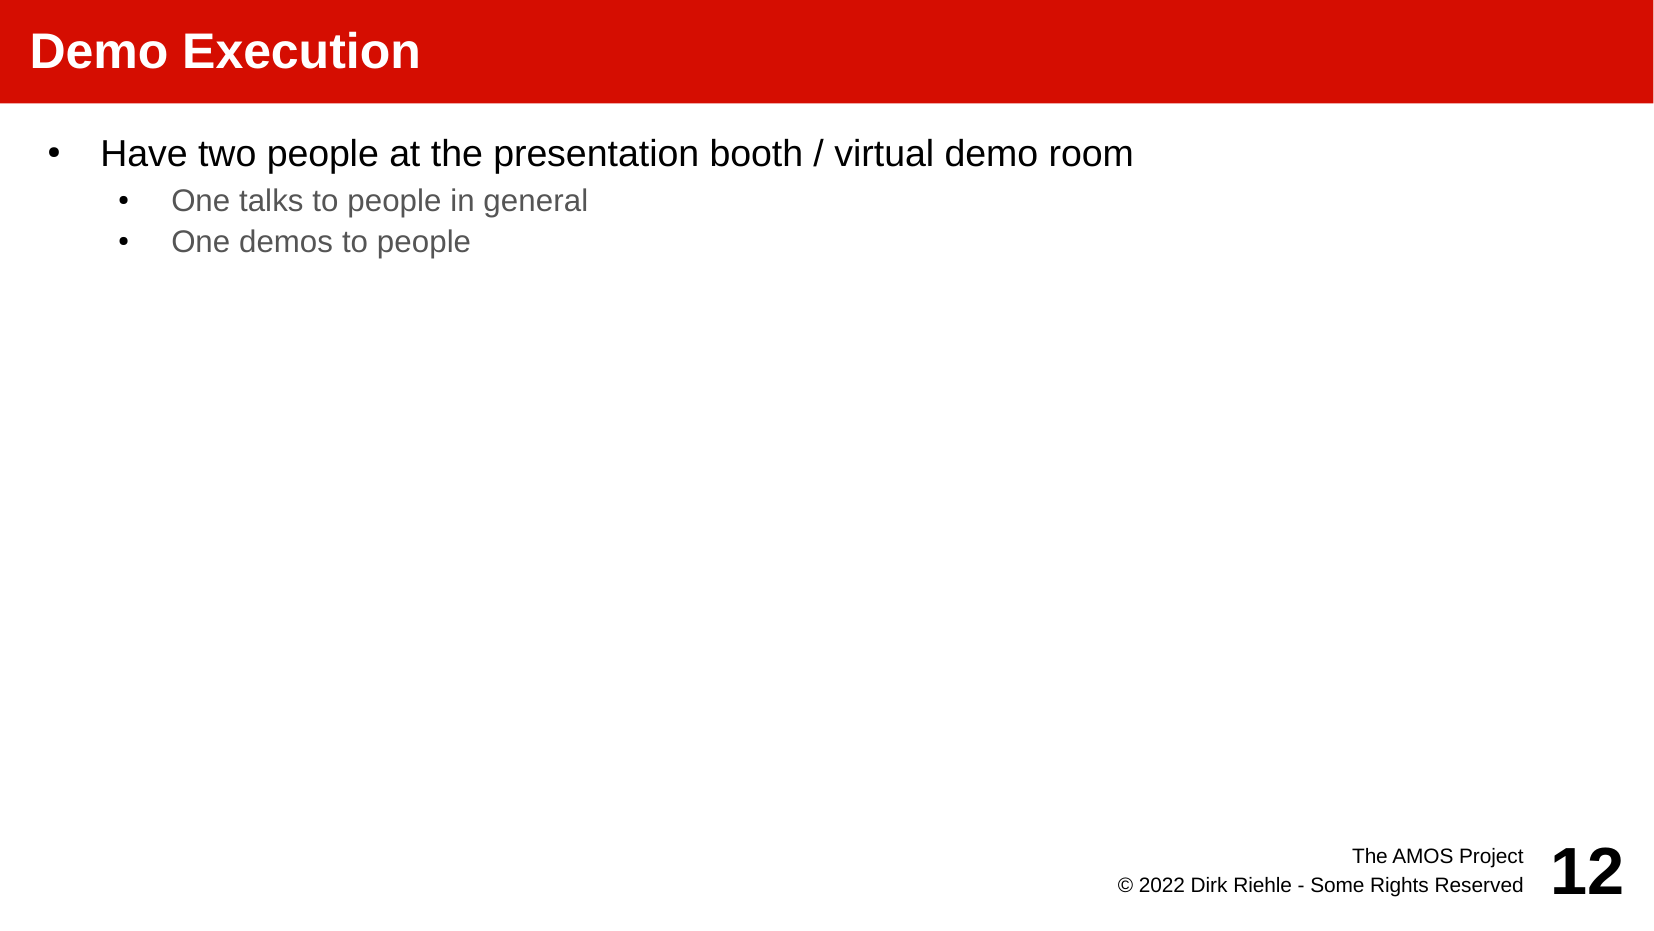

# Demo Execution
Have two people at the presentation booth / virtual demo room
One talks to people in general
One demos to people
The AMOS Project
12
© 2022 Dirk Riehle - Some Rights Reserved